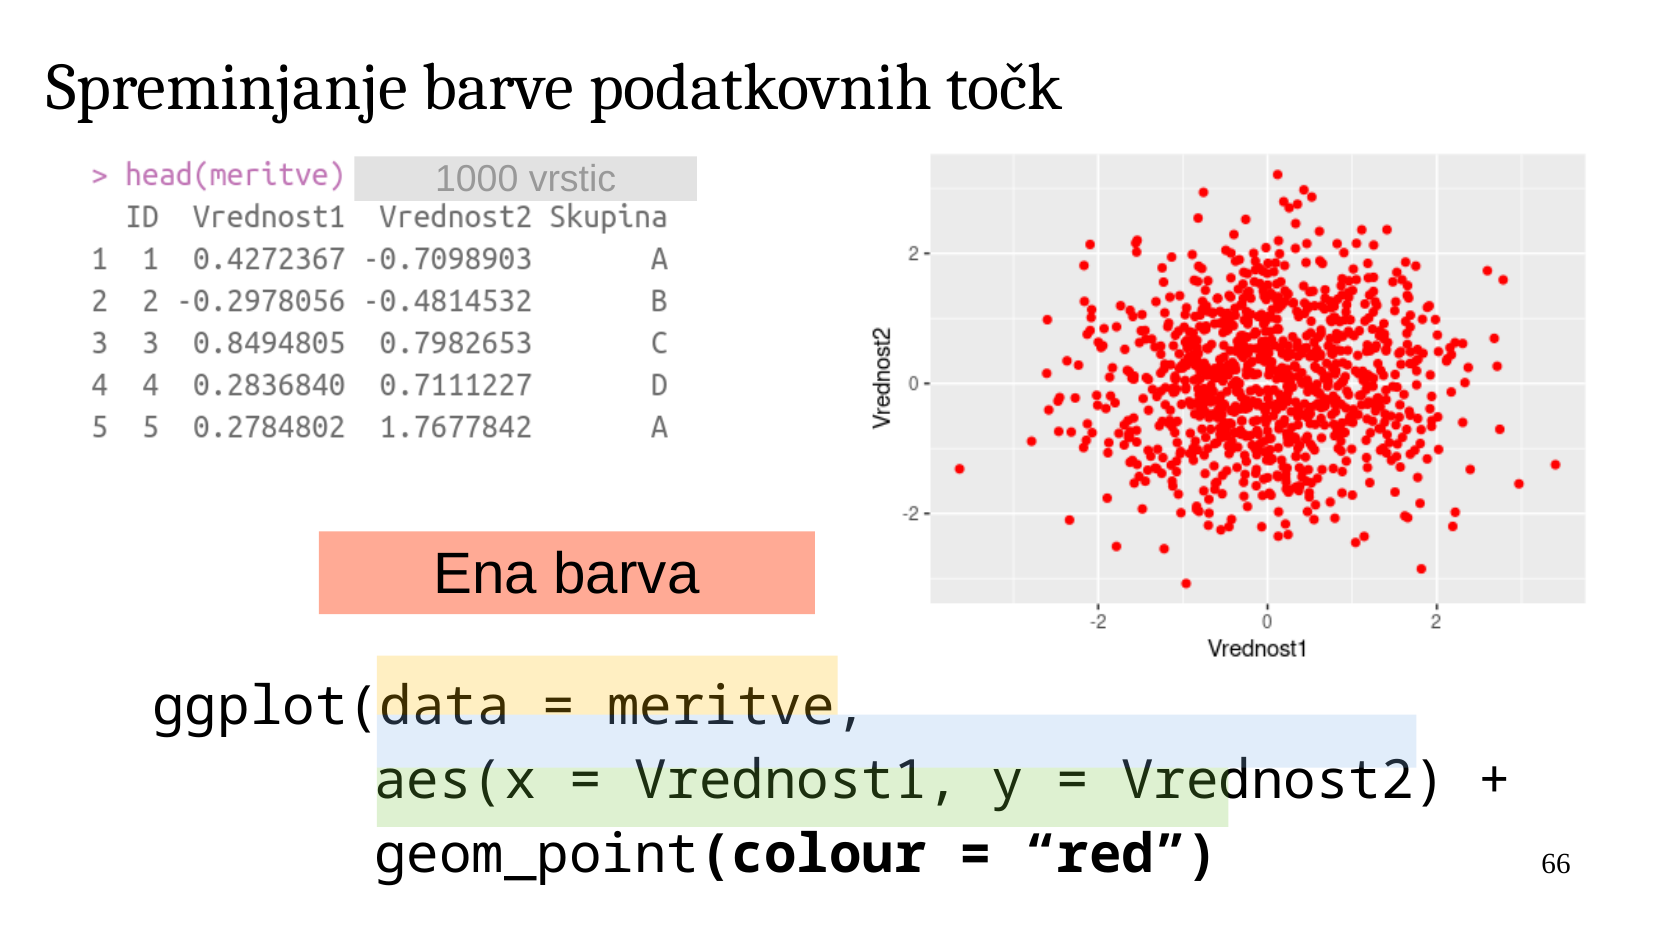

Spreminjanje barve podatkovnih točk
1000 vrstic
Ena barva
# ggplot(data = meritve, aes(x = Vrednost1, y = Vrednost2) + geom_point(colour = “red”)
66